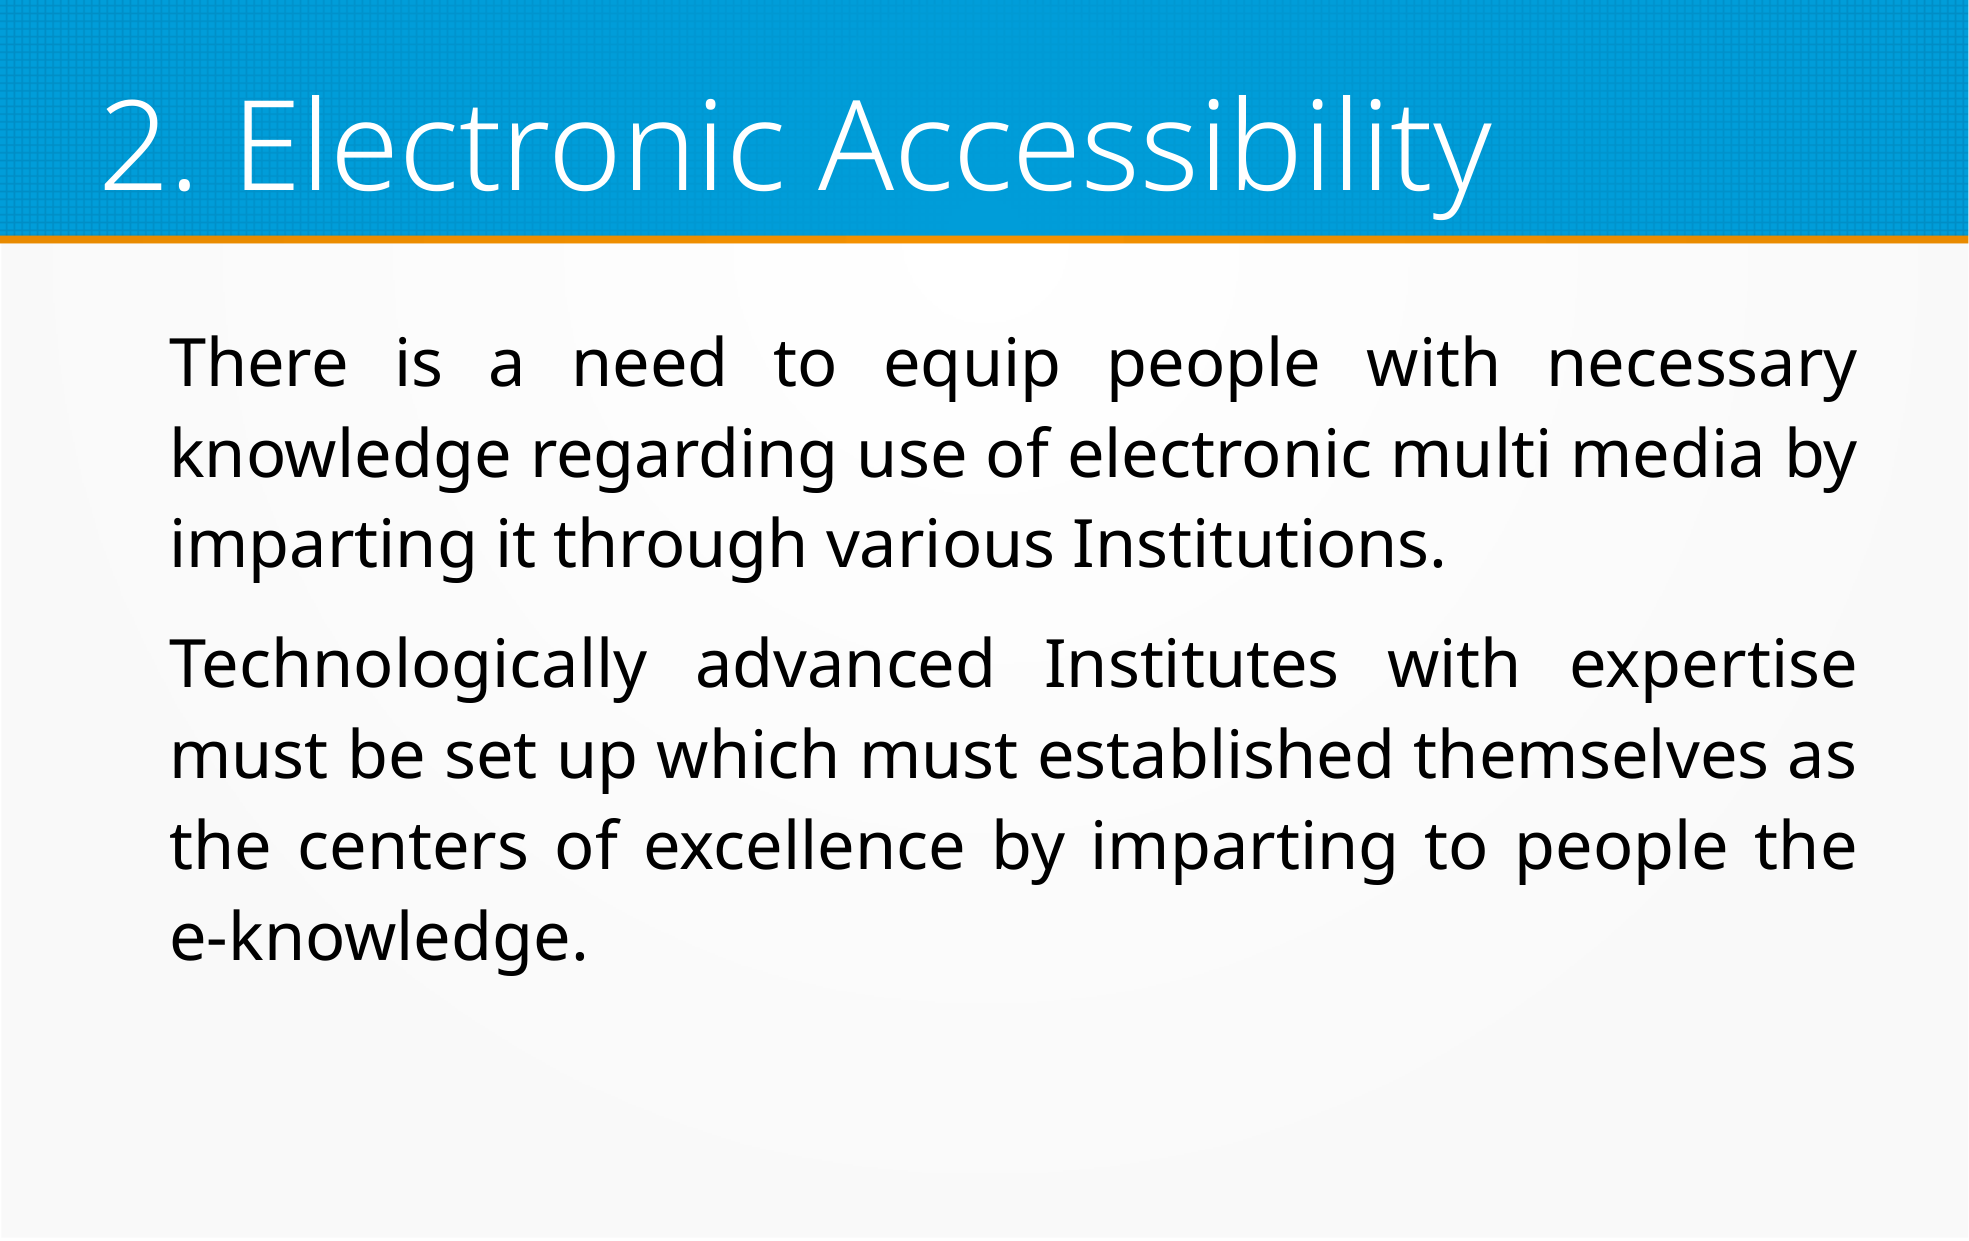

# 2. Electronic Accessibility
There is a need to equip people with necessary knowledge regarding use of electronic multi media by imparting it through various Institutions.
Technologically advanced Institutes with expertise must be set up which must established themselves as the centers of excellence by imparting to people the e-knowledge.